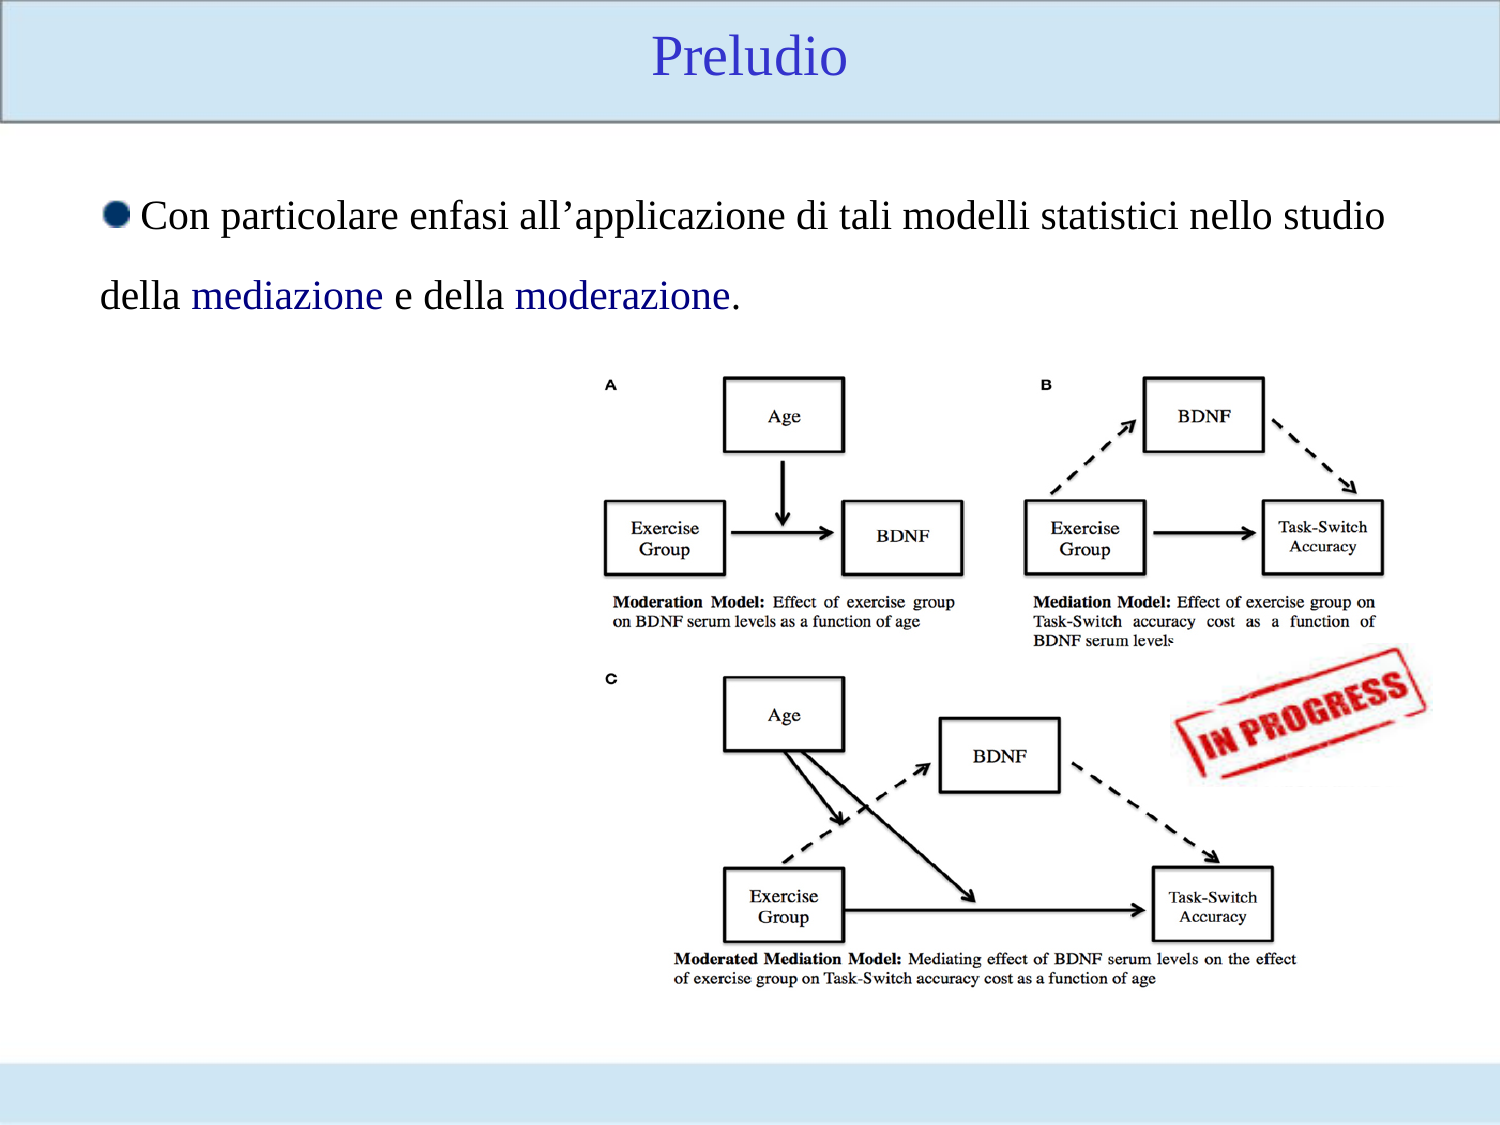

# Preludio
 Con particolare enfasi all’applicazione di tali modelli statistici nello studio della mediazione e della moderazione.
4